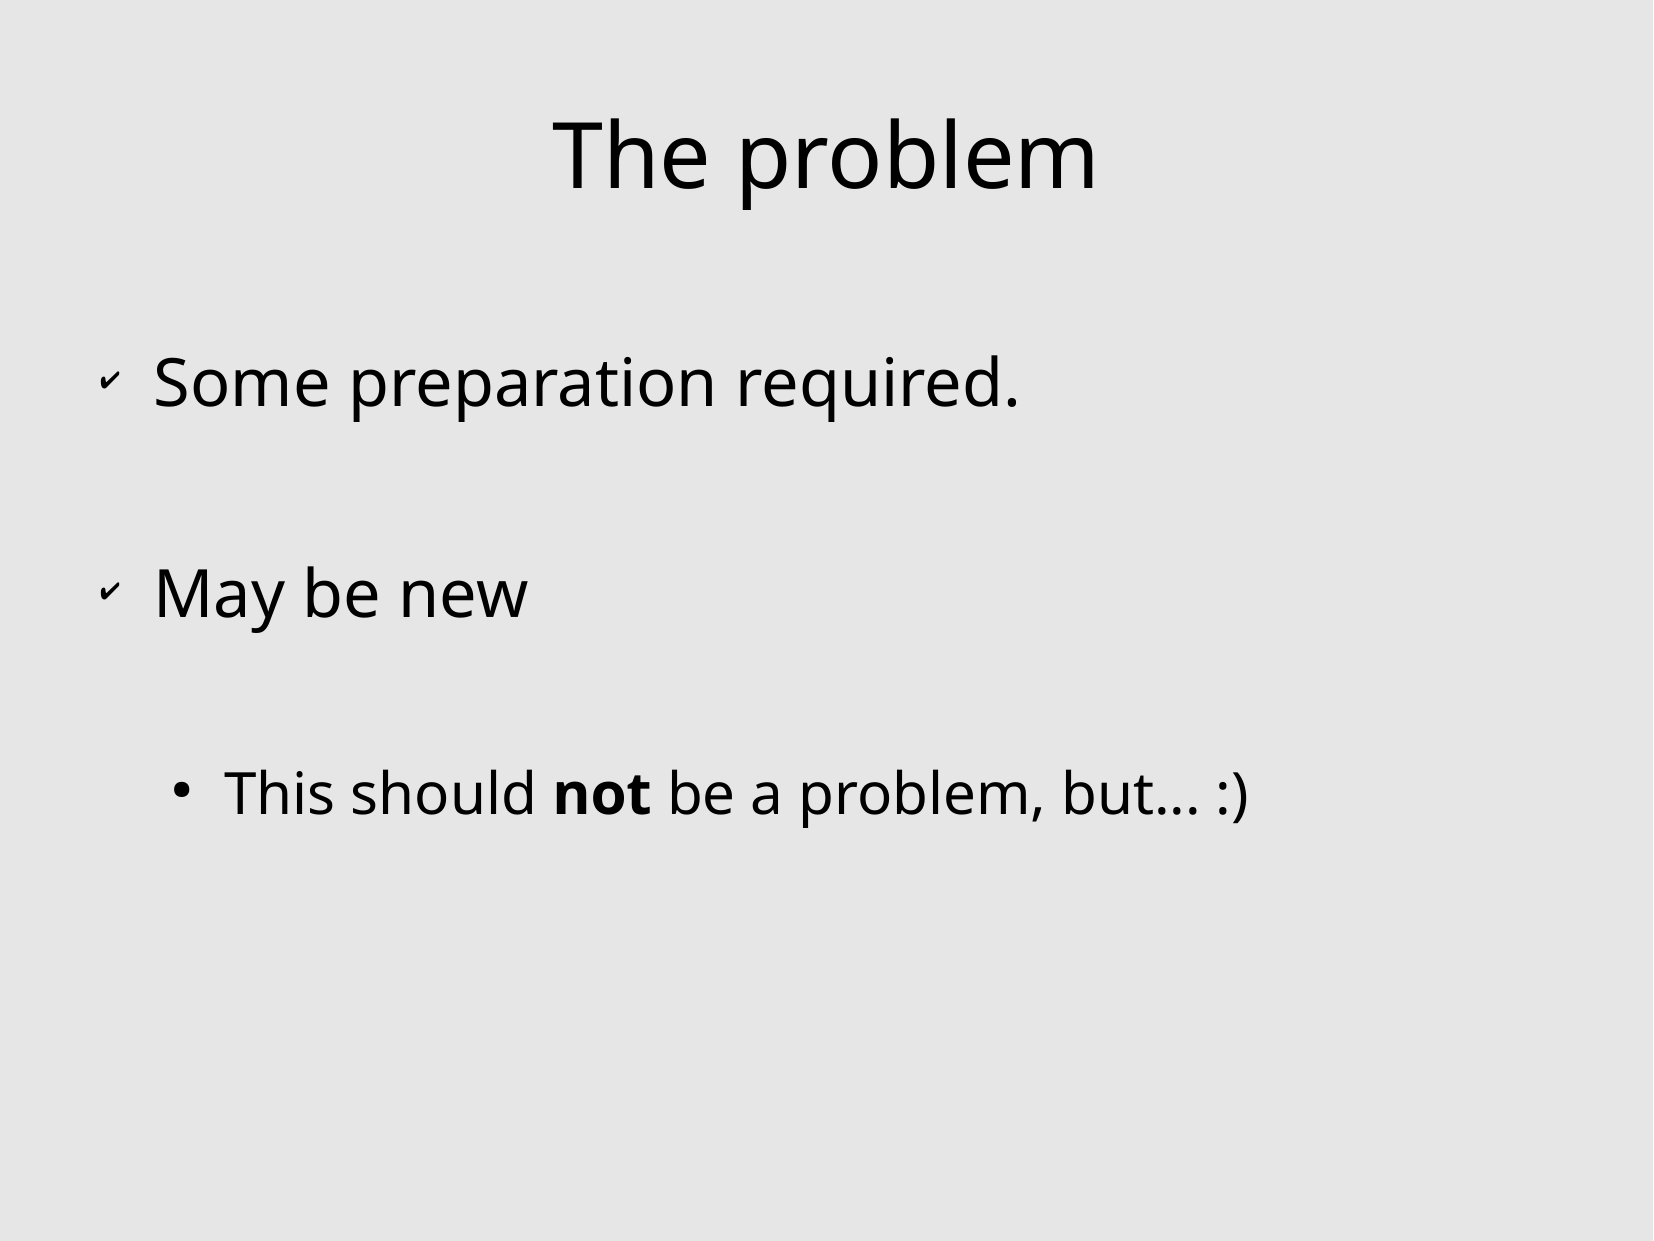

# The problem
Some preparation required.
May be new
This should not be a problem, but... :)